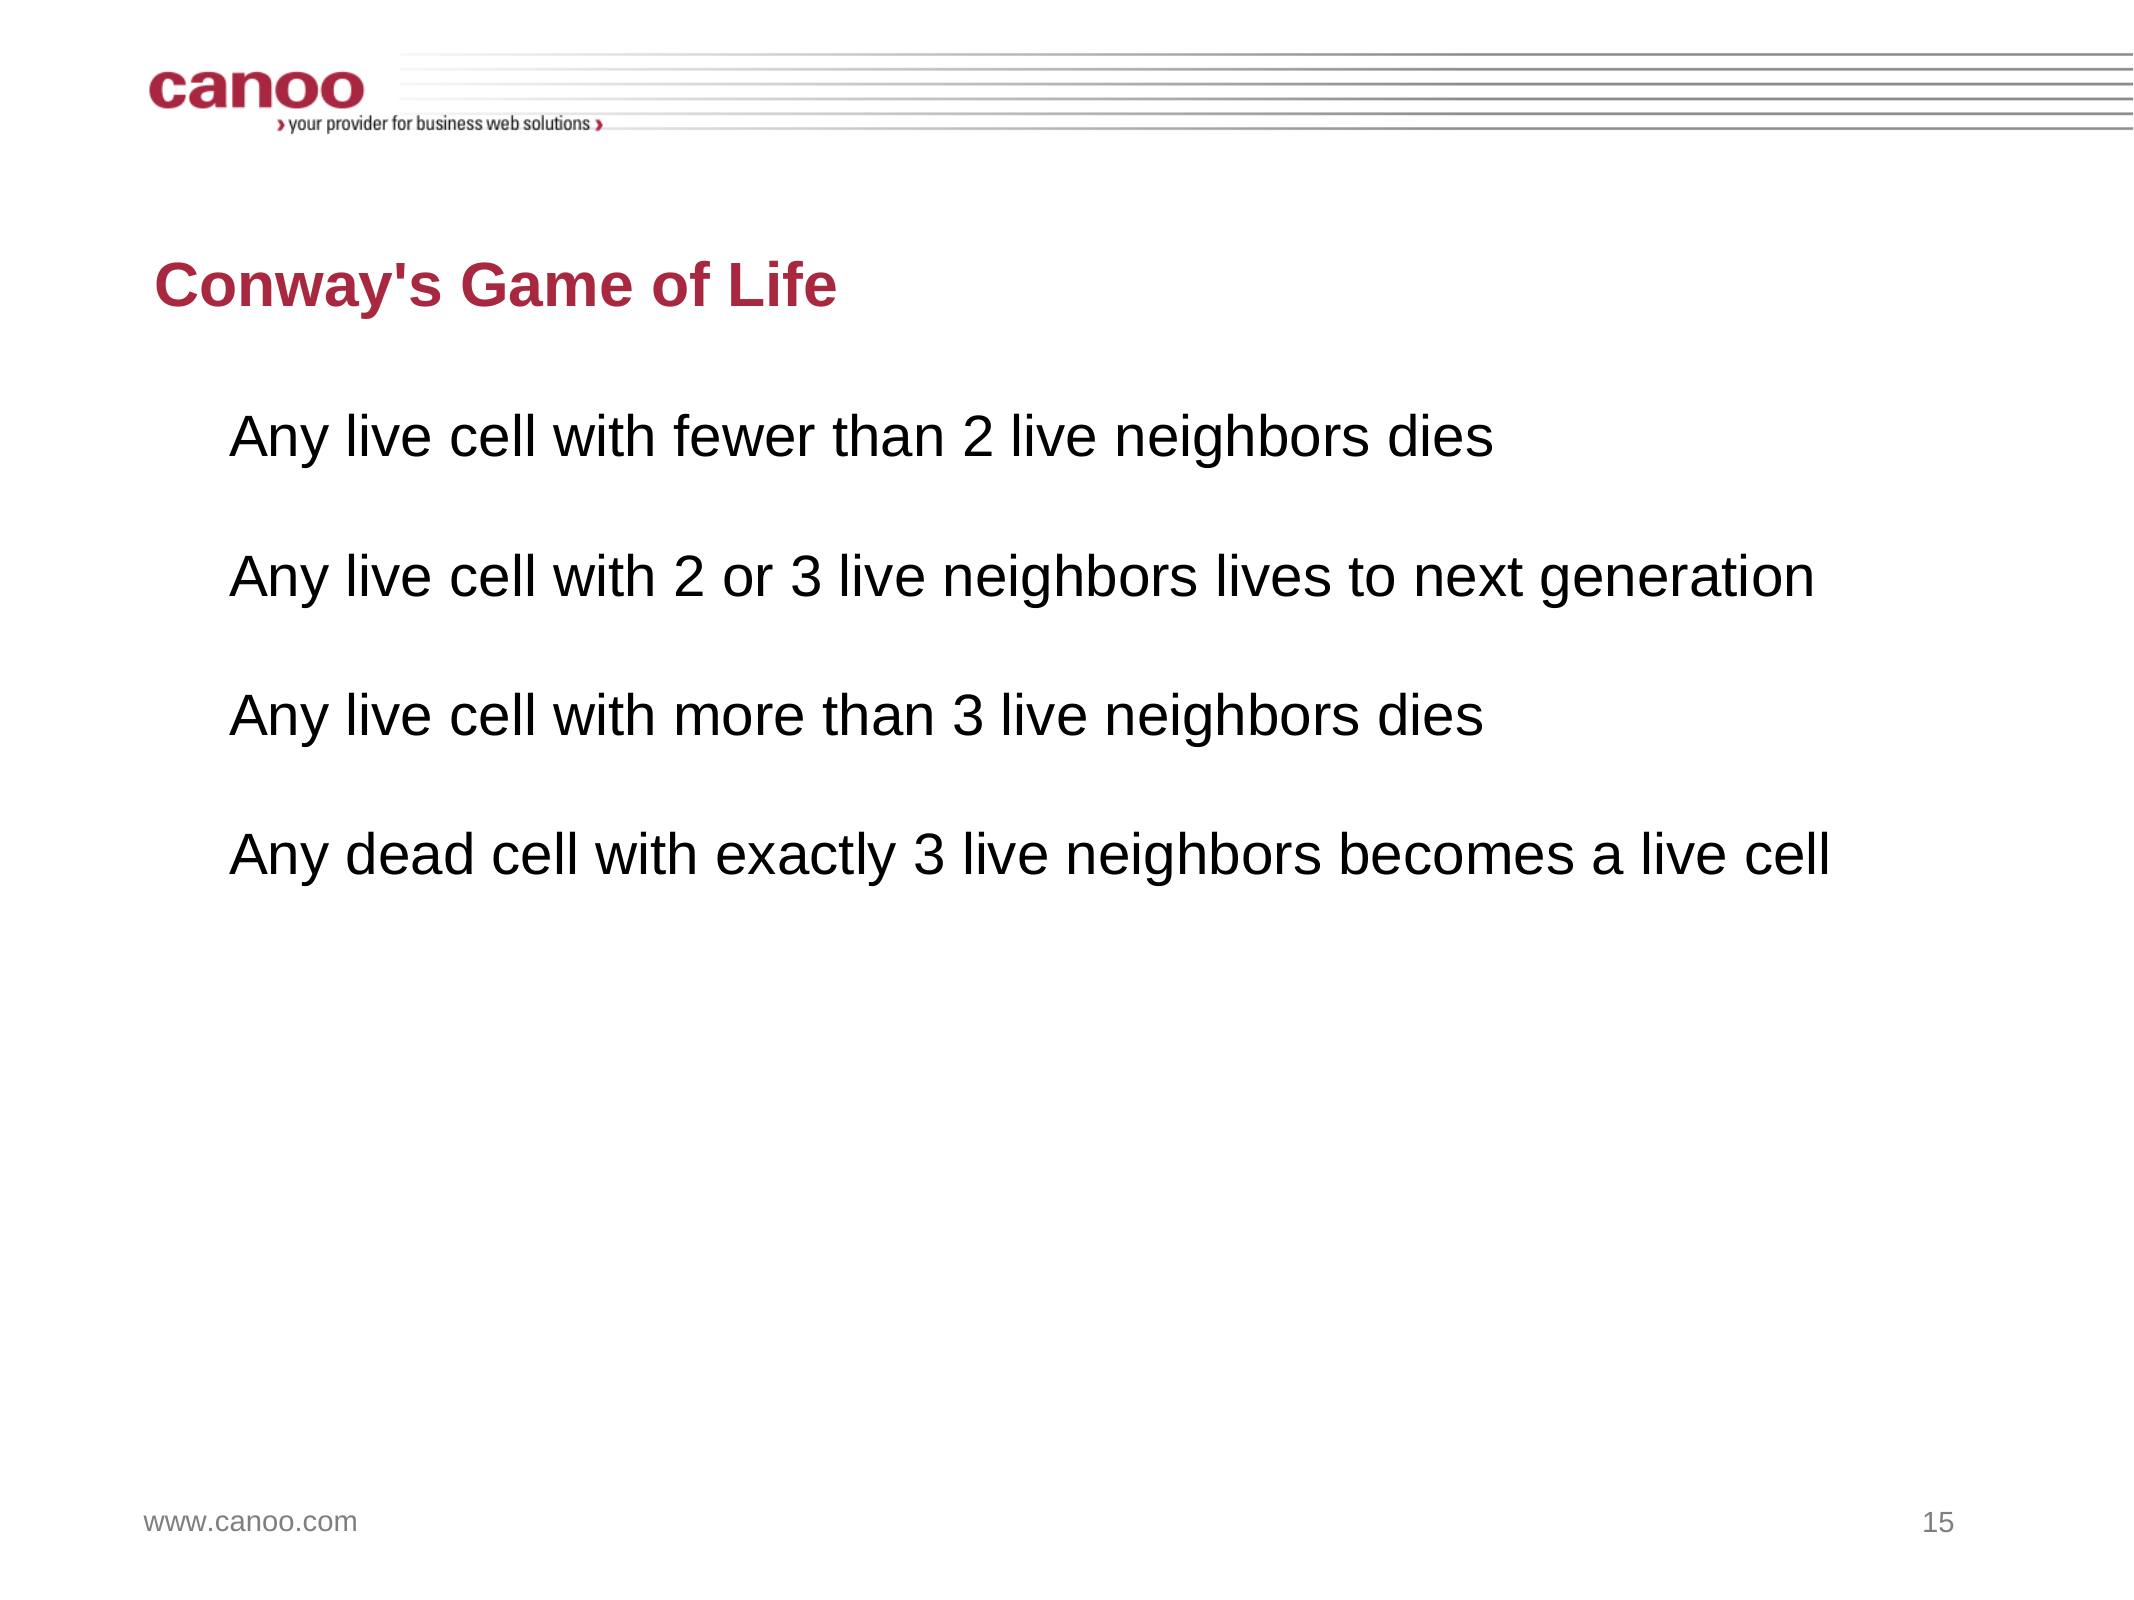

# Conway's Game of Life
Any live cell with fewer than 2 live neighbors dies
Any live cell with 2 or 3 live neighbors lives to next generation
Any live cell with more than 3 live neighbors dies
Any dead cell with exactly 3 live neighbors becomes a live cell